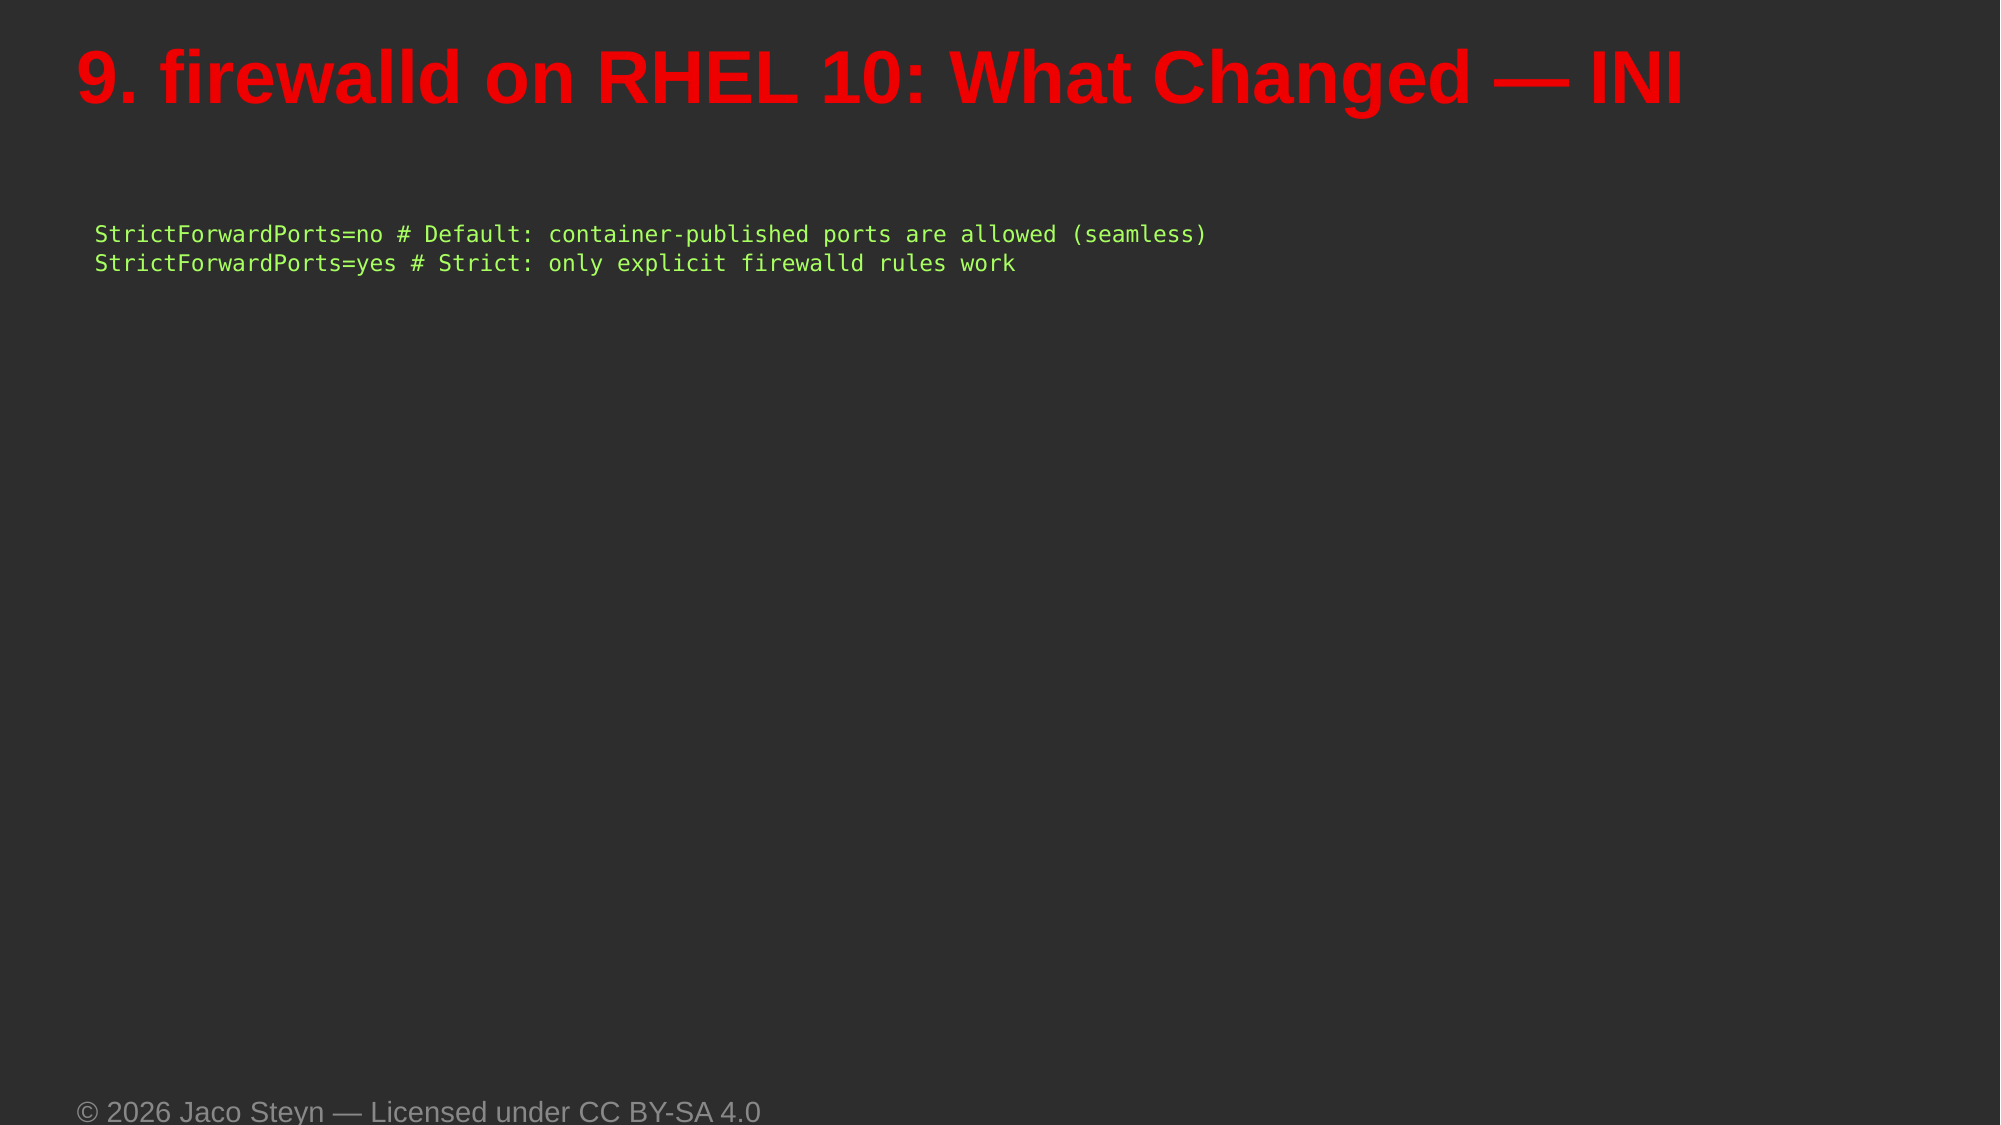

9. firewalld on RHEL 10: What Changed — INI
StrictForwardPorts=no # Default: container-published ports are allowed (seamless)
StrictForwardPorts=yes # Strict: only explicit firewalld rules work
© 2026 Jaco Steyn — Licensed under CC BY-SA 4.0